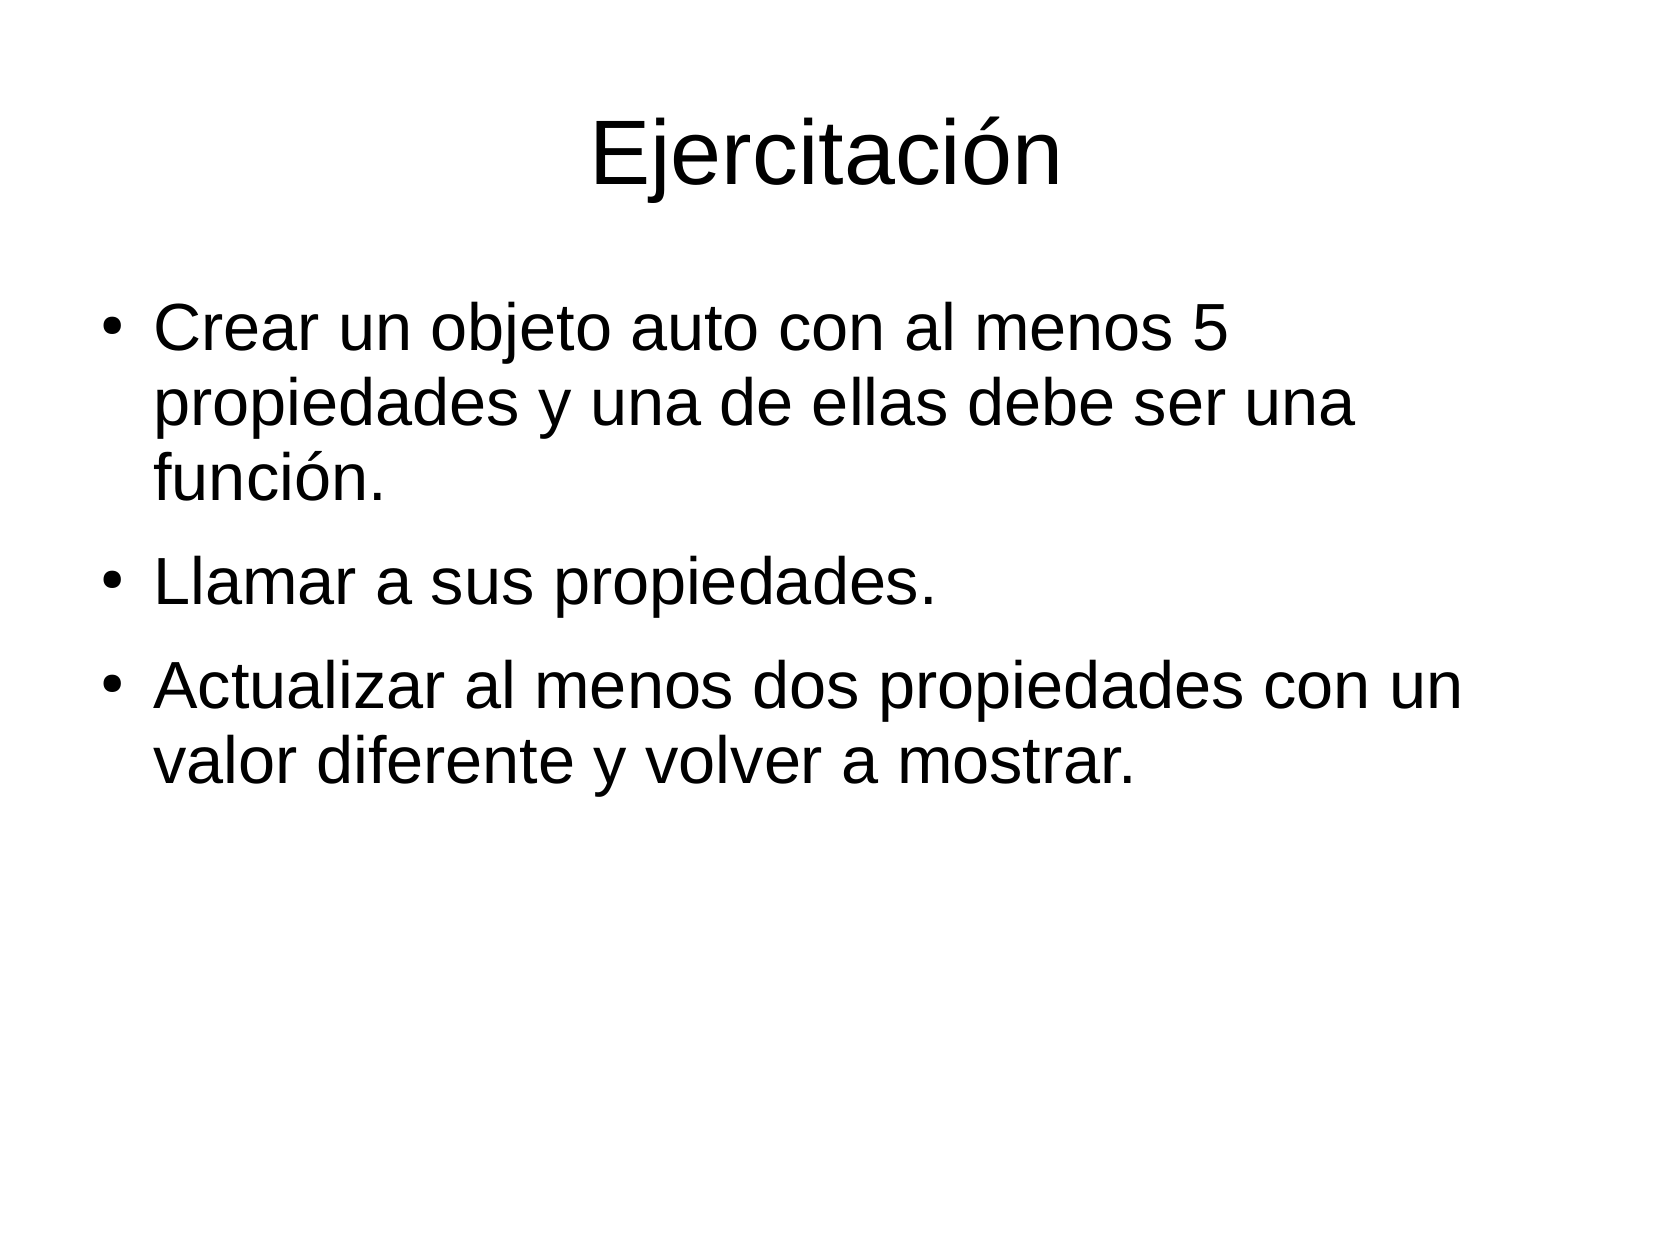

# Ejercitación
Crear un objeto auto con al menos 5 propiedades y una de ellas debe ser una función.
Llamar a sus propiedades.
Actualizar al menos dos propiedades con un valor diferente y volver a mostrar.